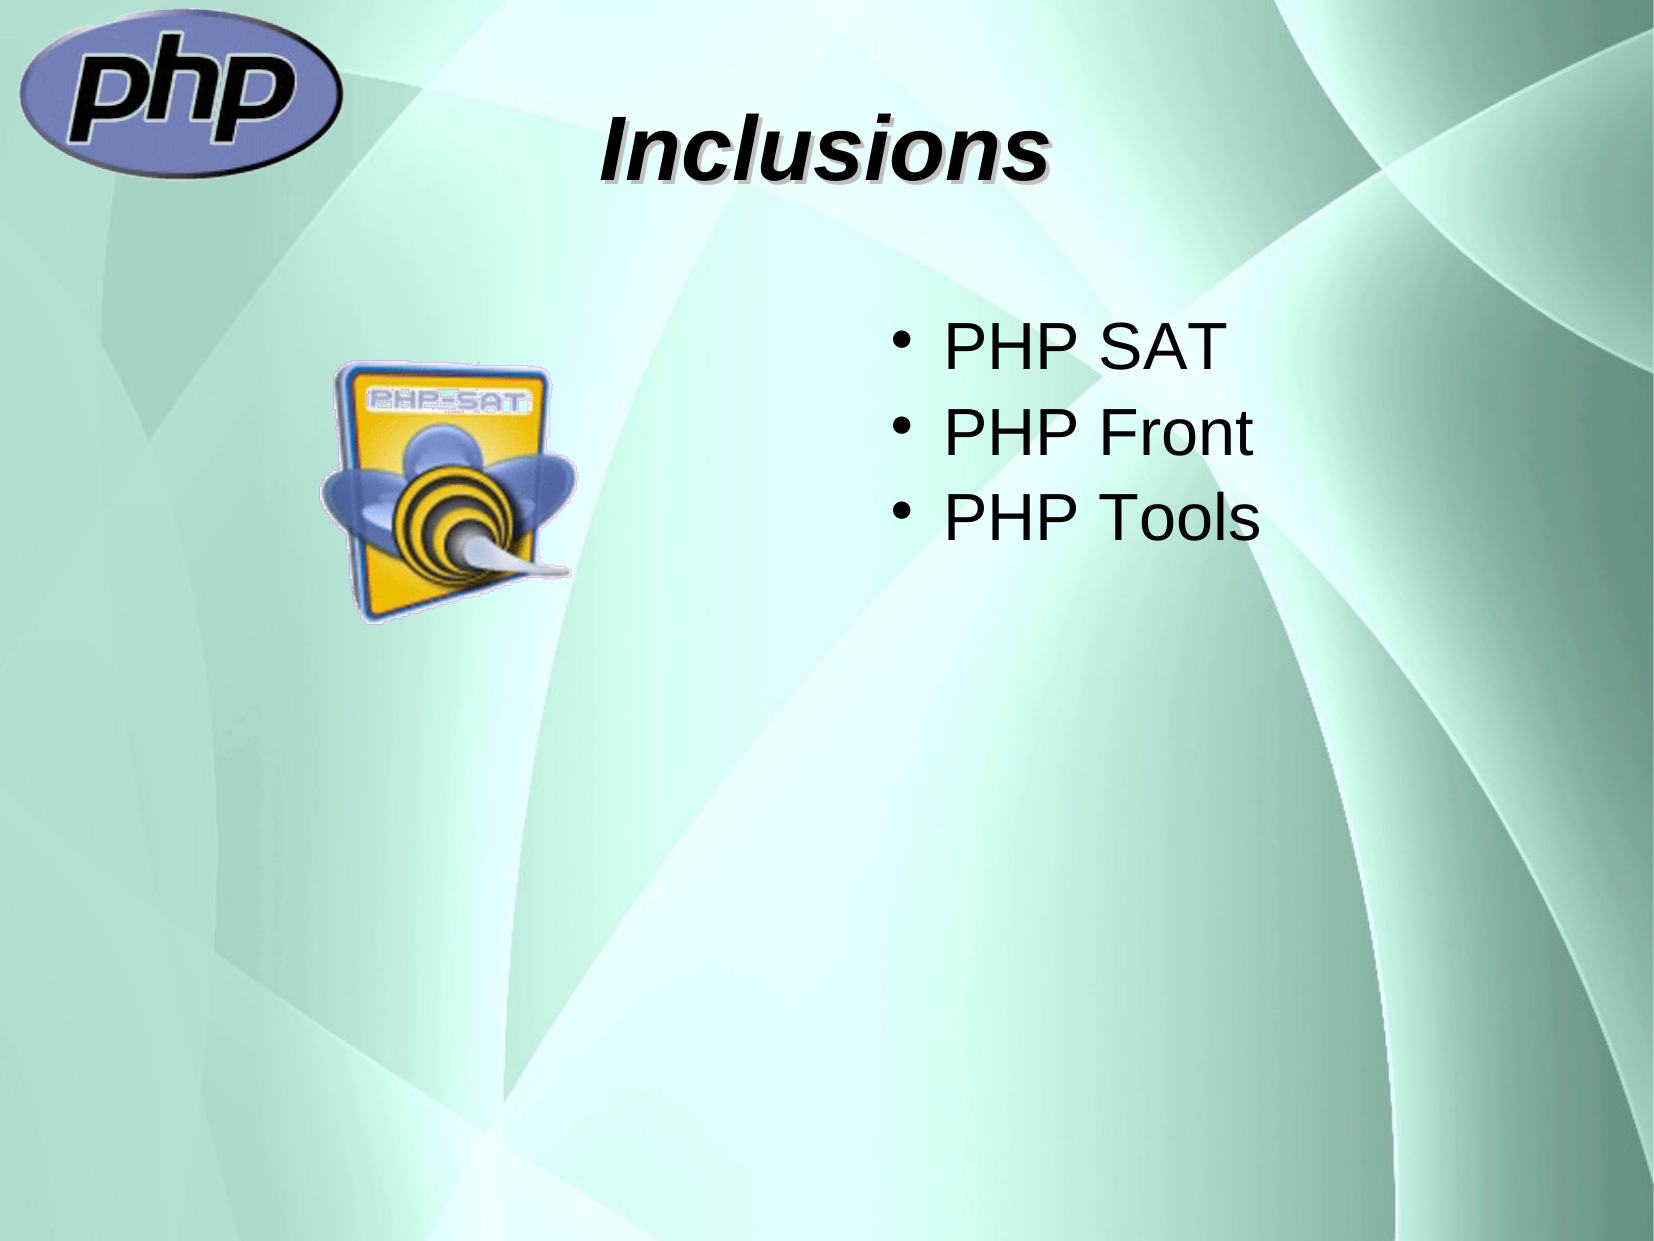

# Inclusions
PHP SAT
PHP Front
PHP Tools